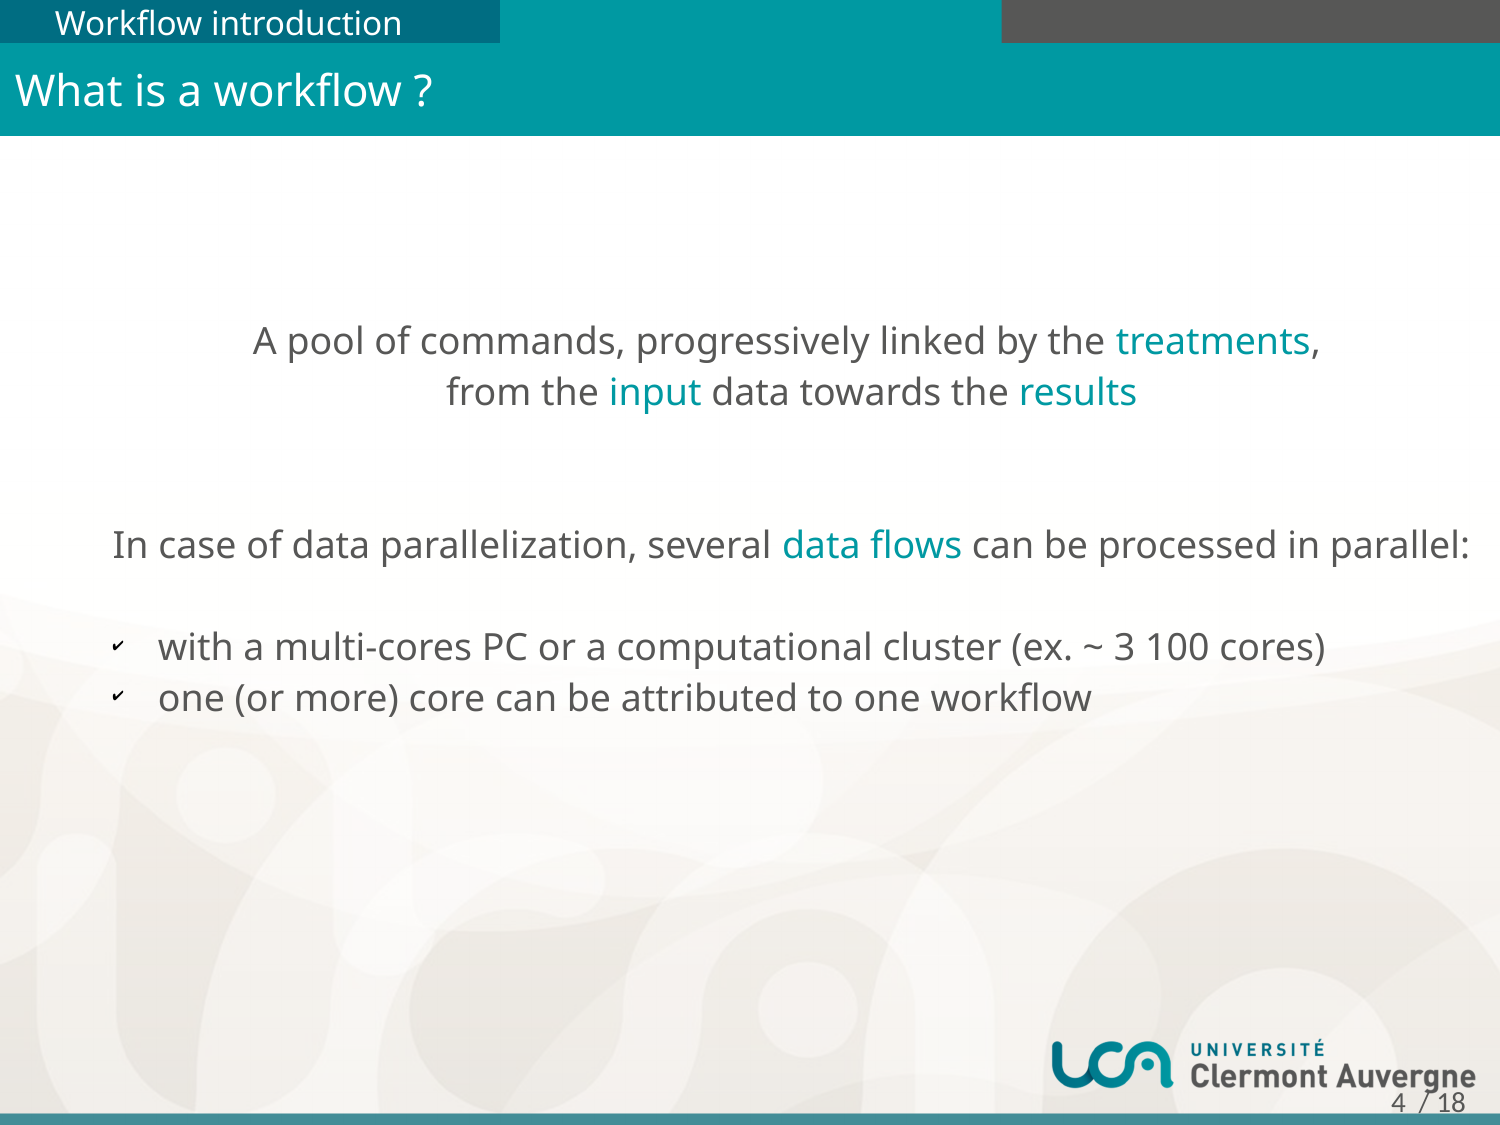

Workflow introduction
What is a workflow ?
A pool of commands, progressively linked by the treatments,
from the input data towards the results
In case of data parallelization, several data flows can be processed in parallel:
 with a multi-cores PC or a computational cluster (ex. ~ 3 100 cores)
 one (or more) core can be attributed to one workflow
4